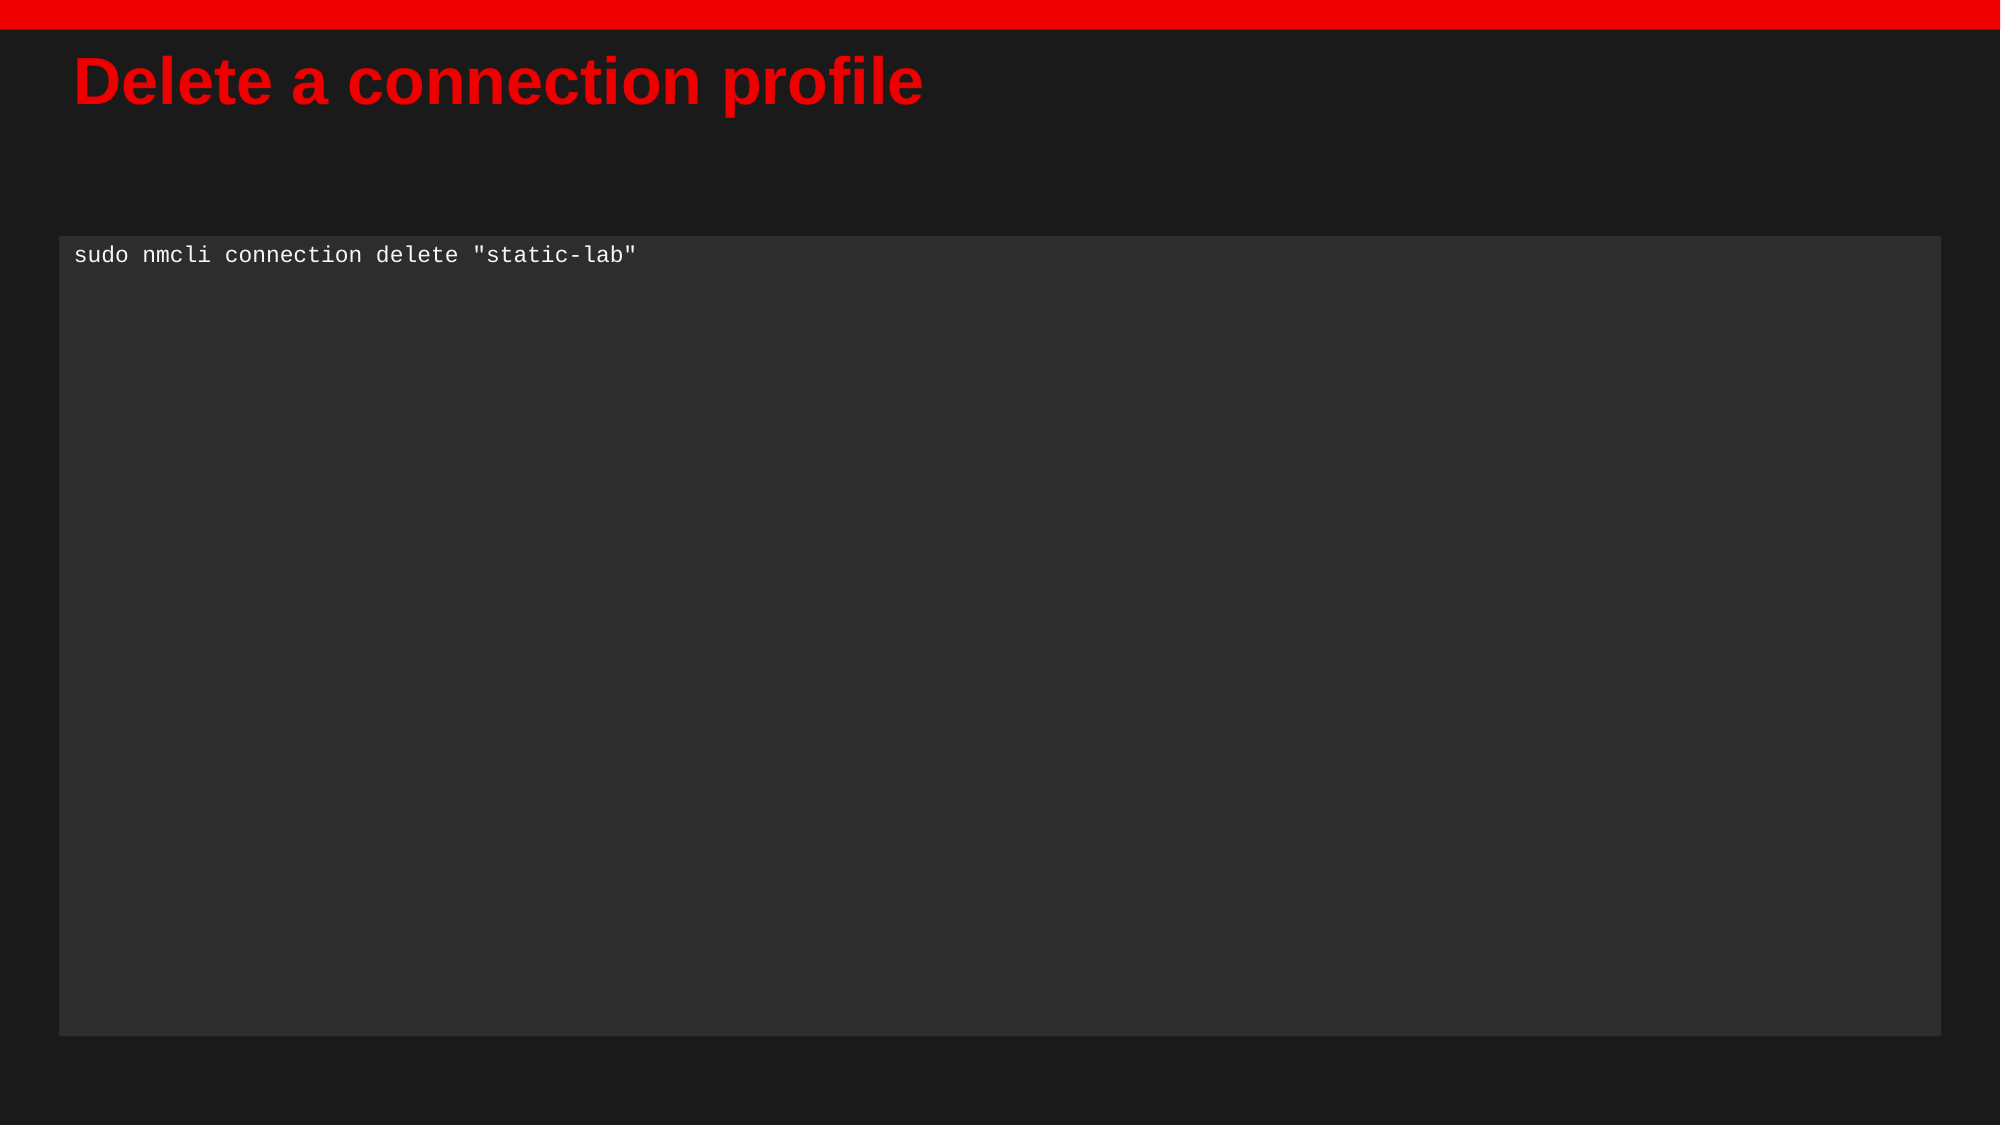

Delete a connection profile
sudo nmcli connection delete "static-lab"